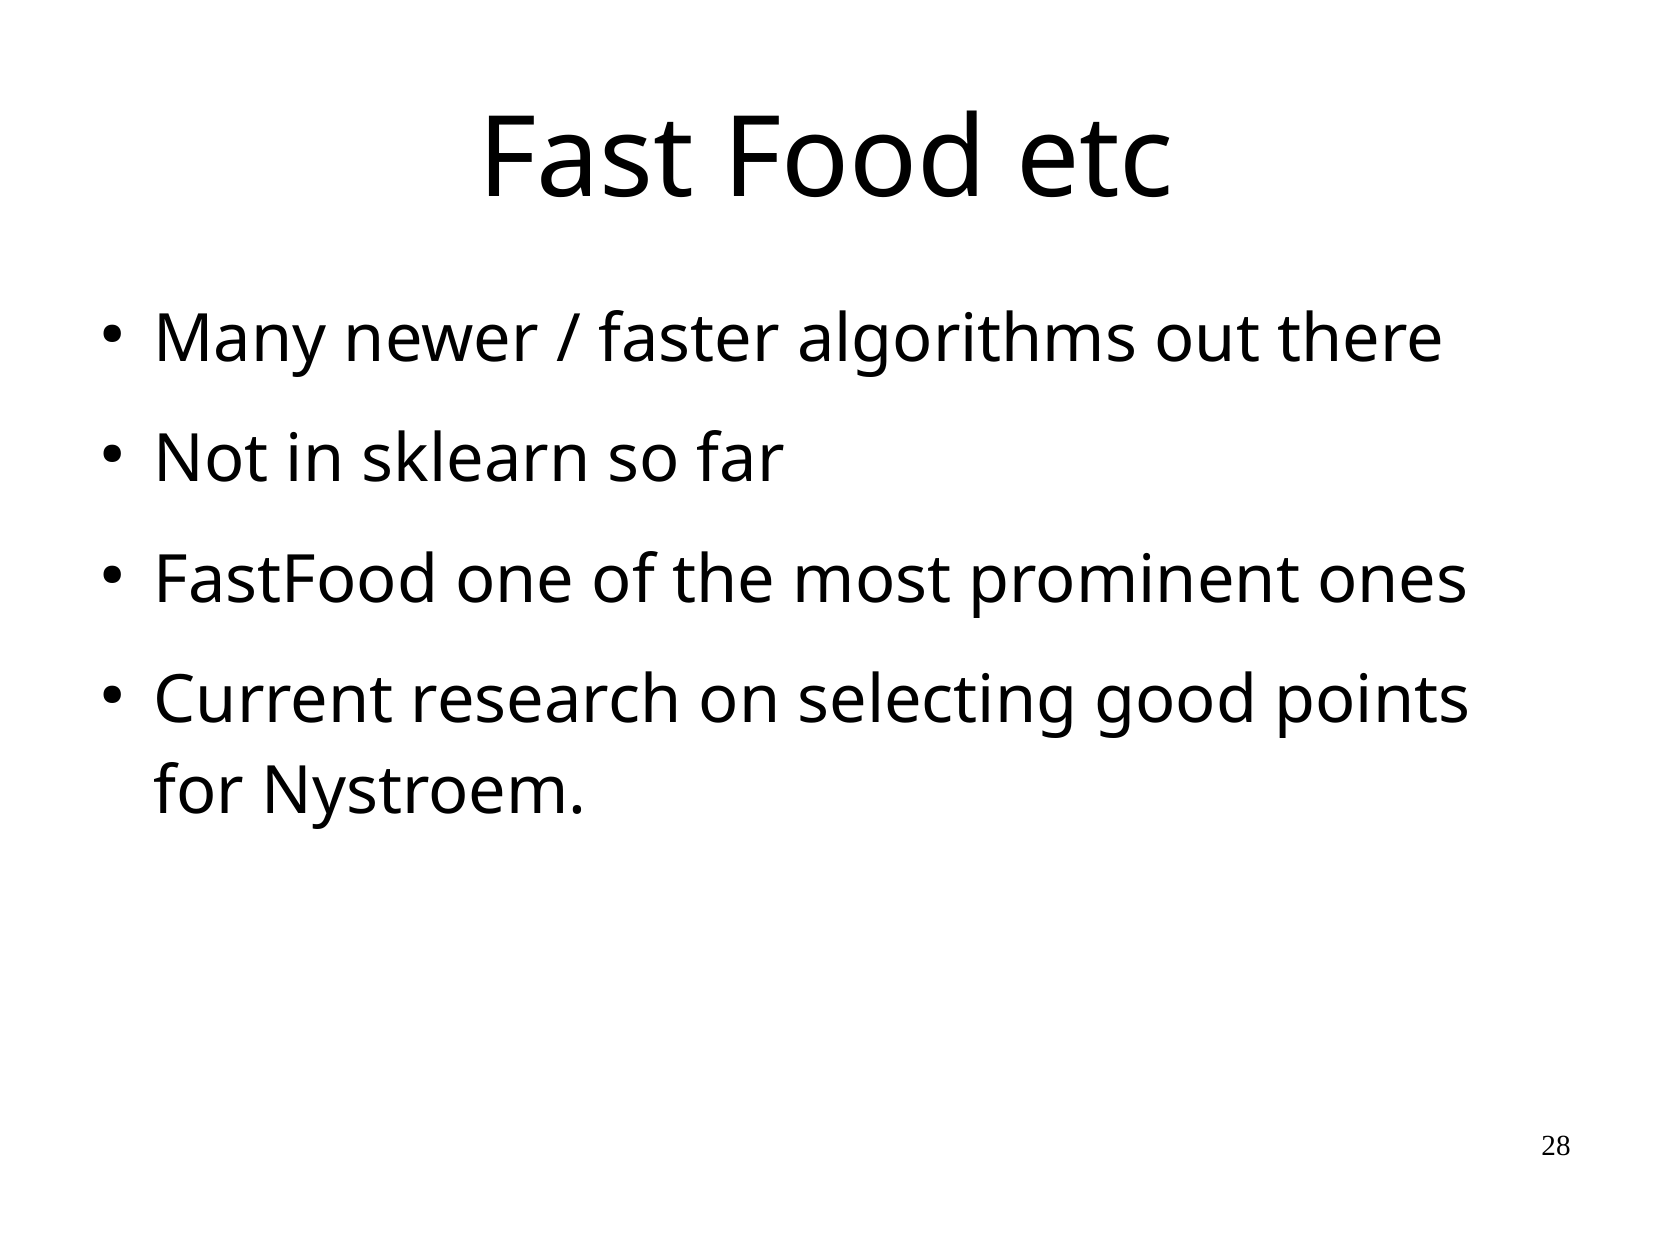

# Fast Food etc
Many newer / faster algorithms out there
Not in sklearn so far
FastFood one of the most prominent ones
Current research on selecting good points for Nystroem.
28